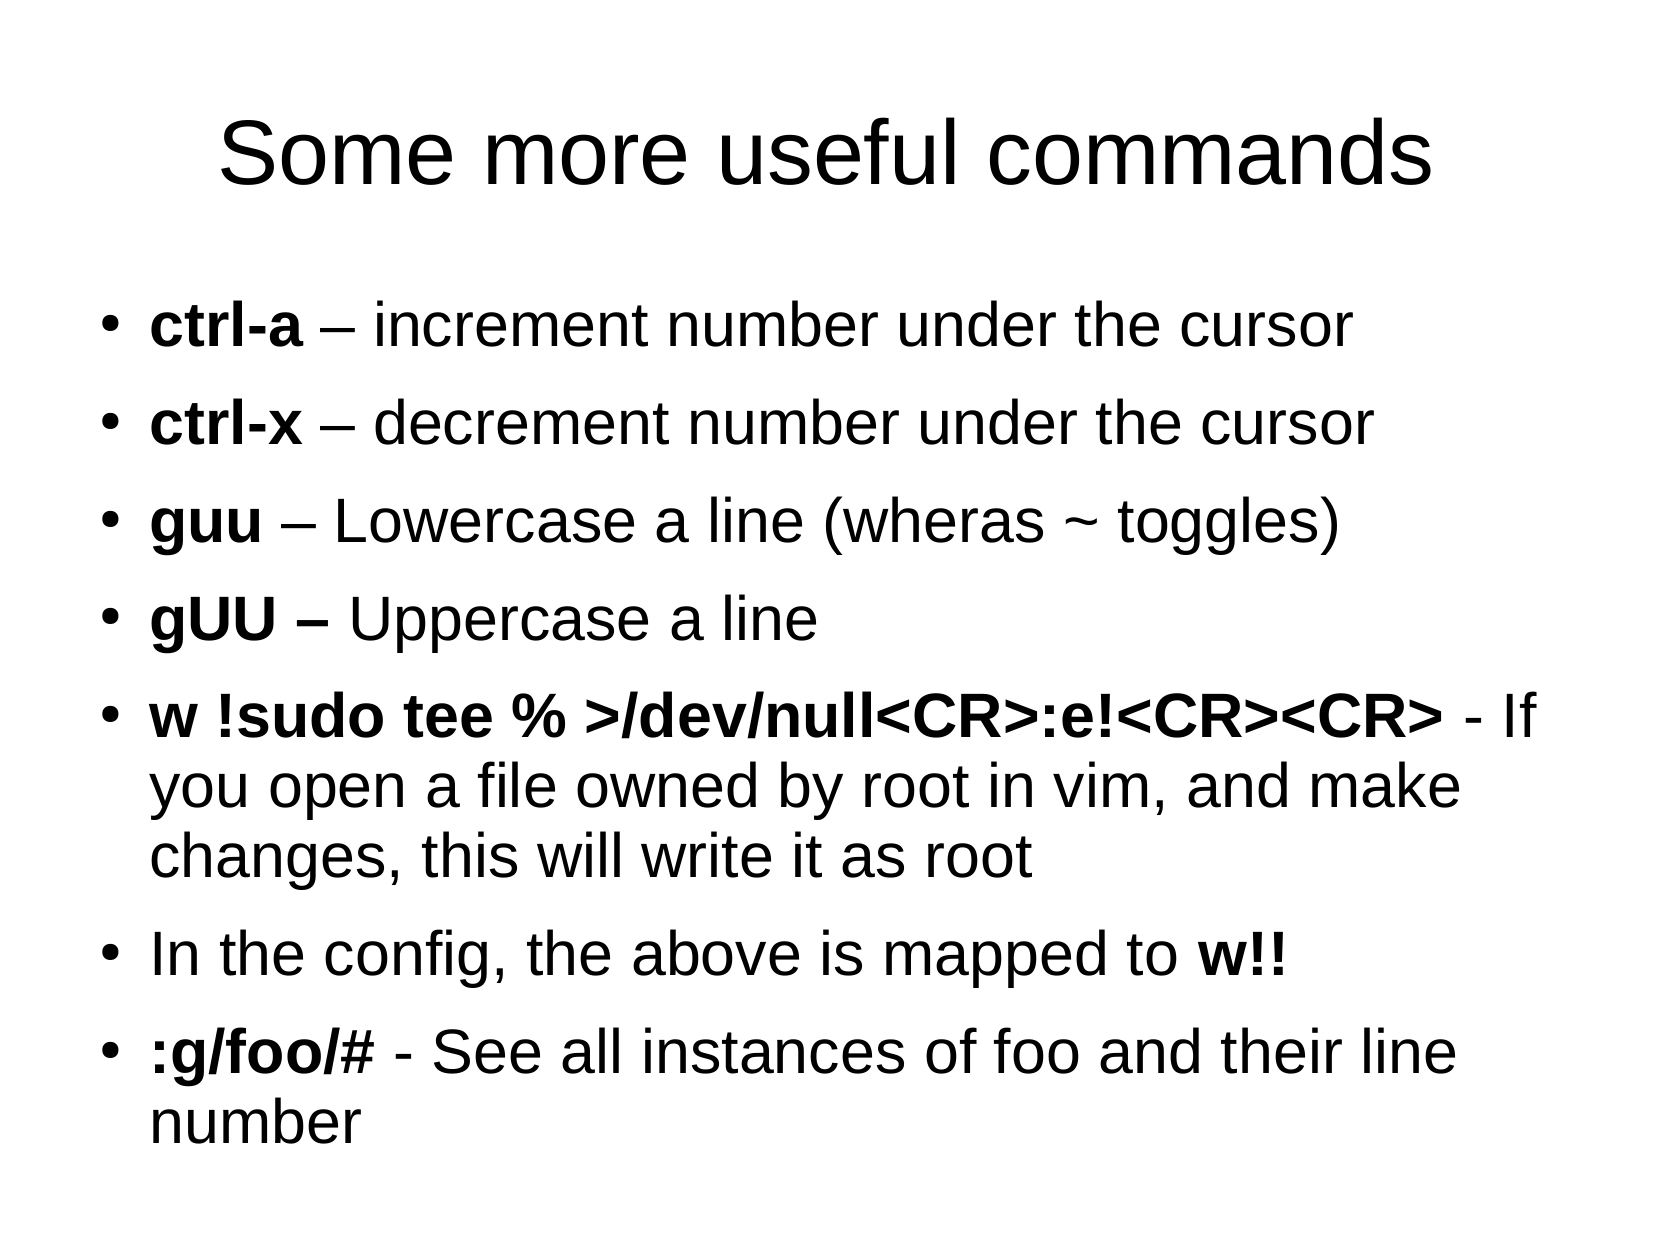

# Some more useful commands
ctrl-a – increment number under the cursor
ctrl-x – decrement number under the cursor
guu – Lowercase a line (wheras ~ toggles)
gUU – Uppercase a line
w !sudo tee % >/dev/null<CR>:e!<CR><CR> - If you open a file owned by root in vim, and make changes, this will write it as root
In the config, the above is mapped to w!!
:g/foo/# - See all instances of foo and their line number